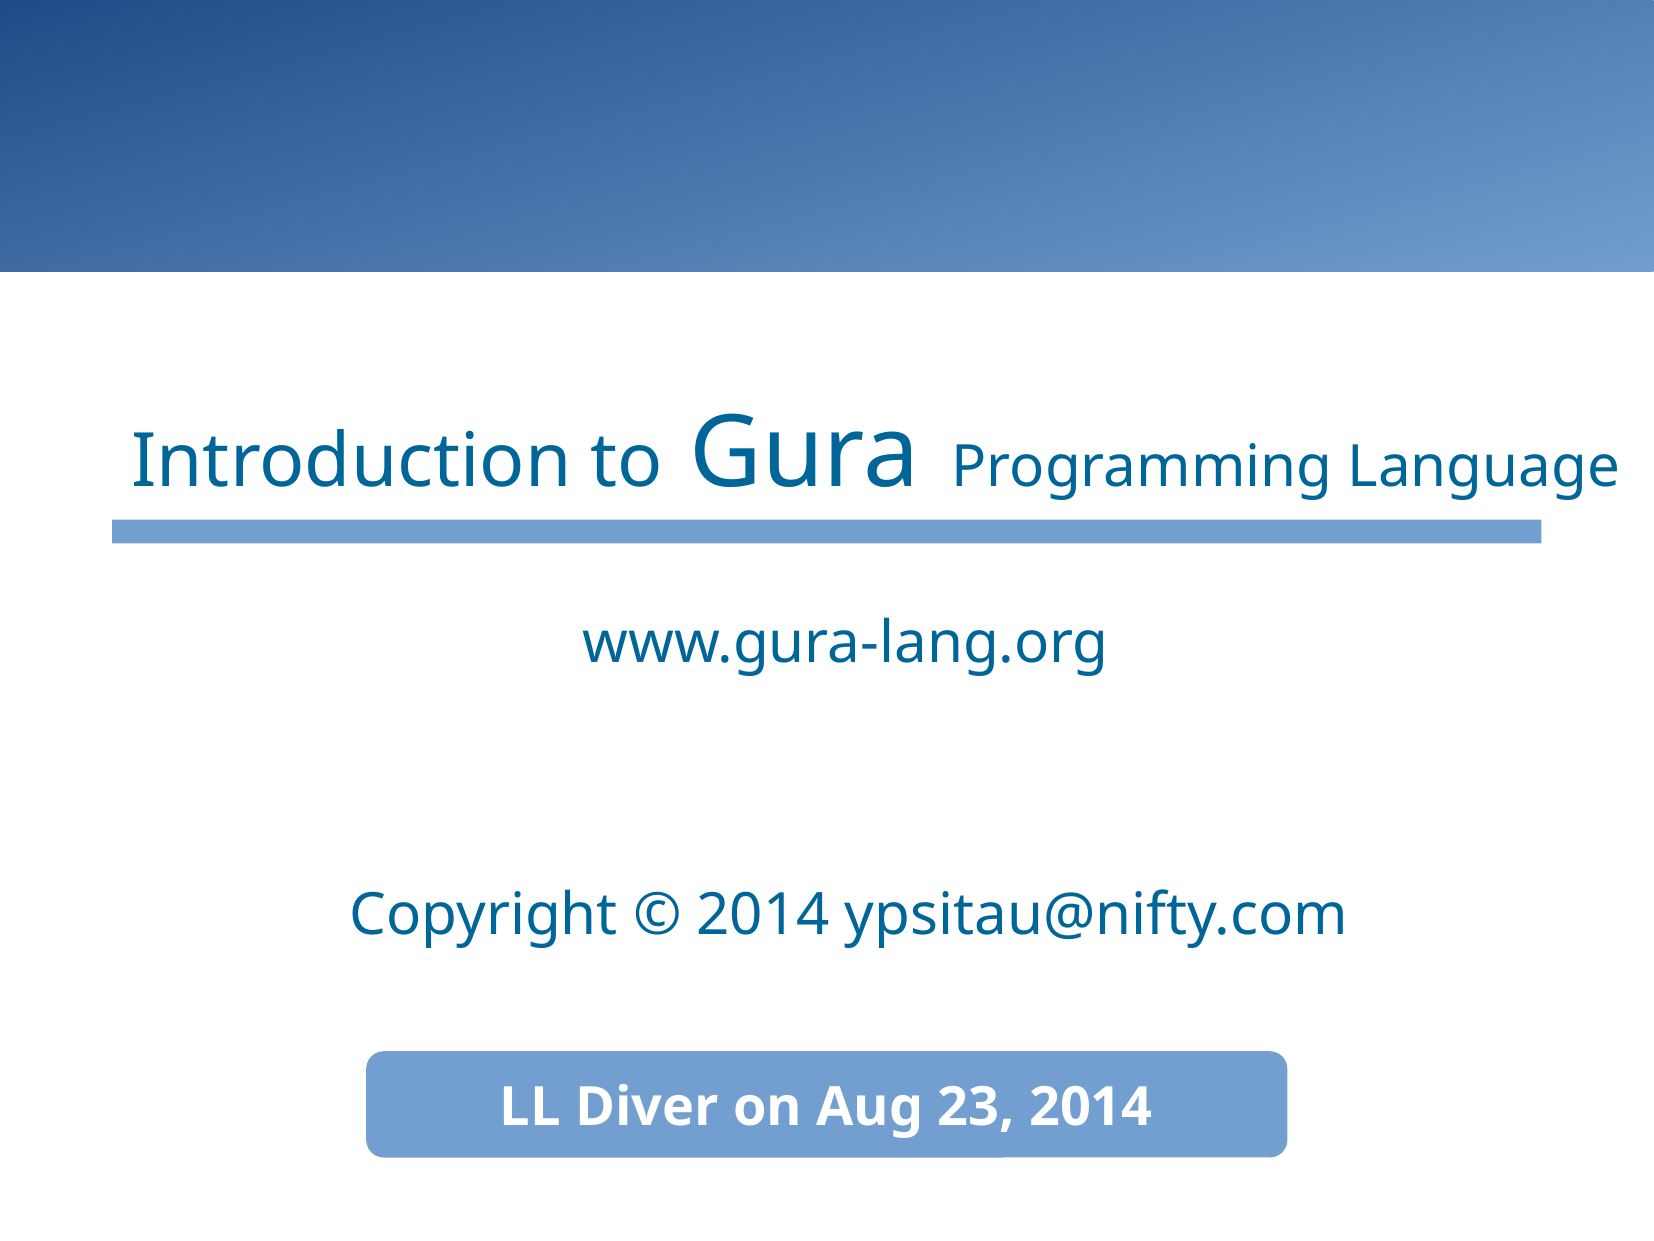

Introduction to Gura Programming Language
www.gura-lang.org
Copyright © 2014 ypsitau@nifty.com
LL Diver on Aug 23, 2014